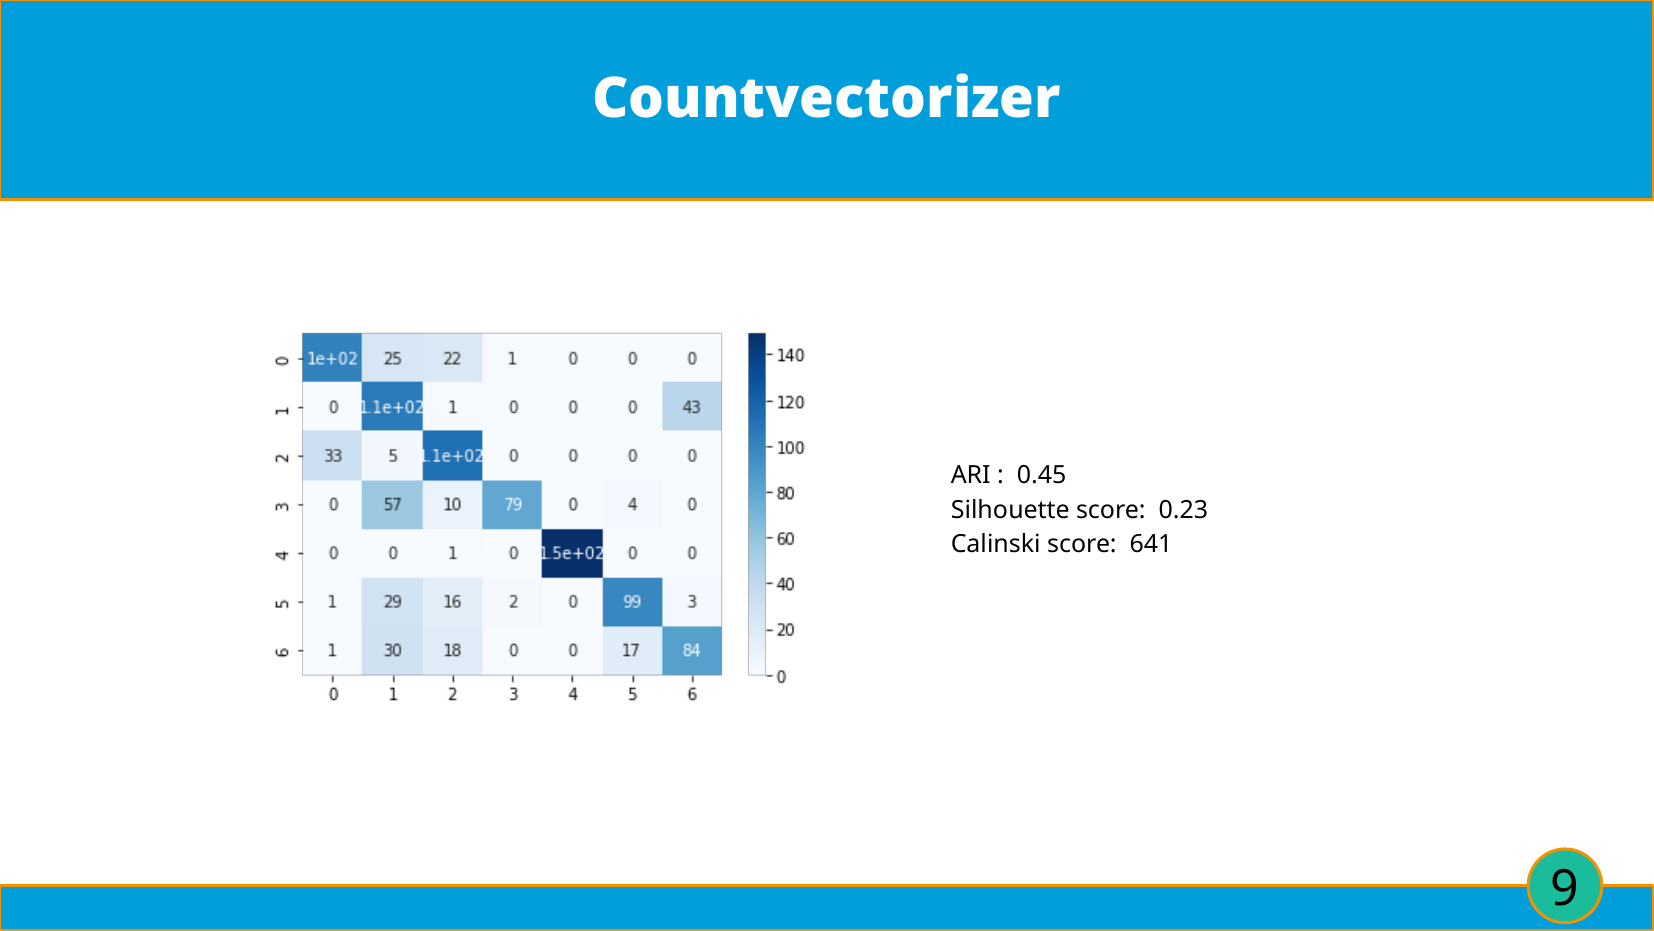

# Countvectorizer
ARI : 0.45
Silhouette score: 0.23
Calinski score: 641